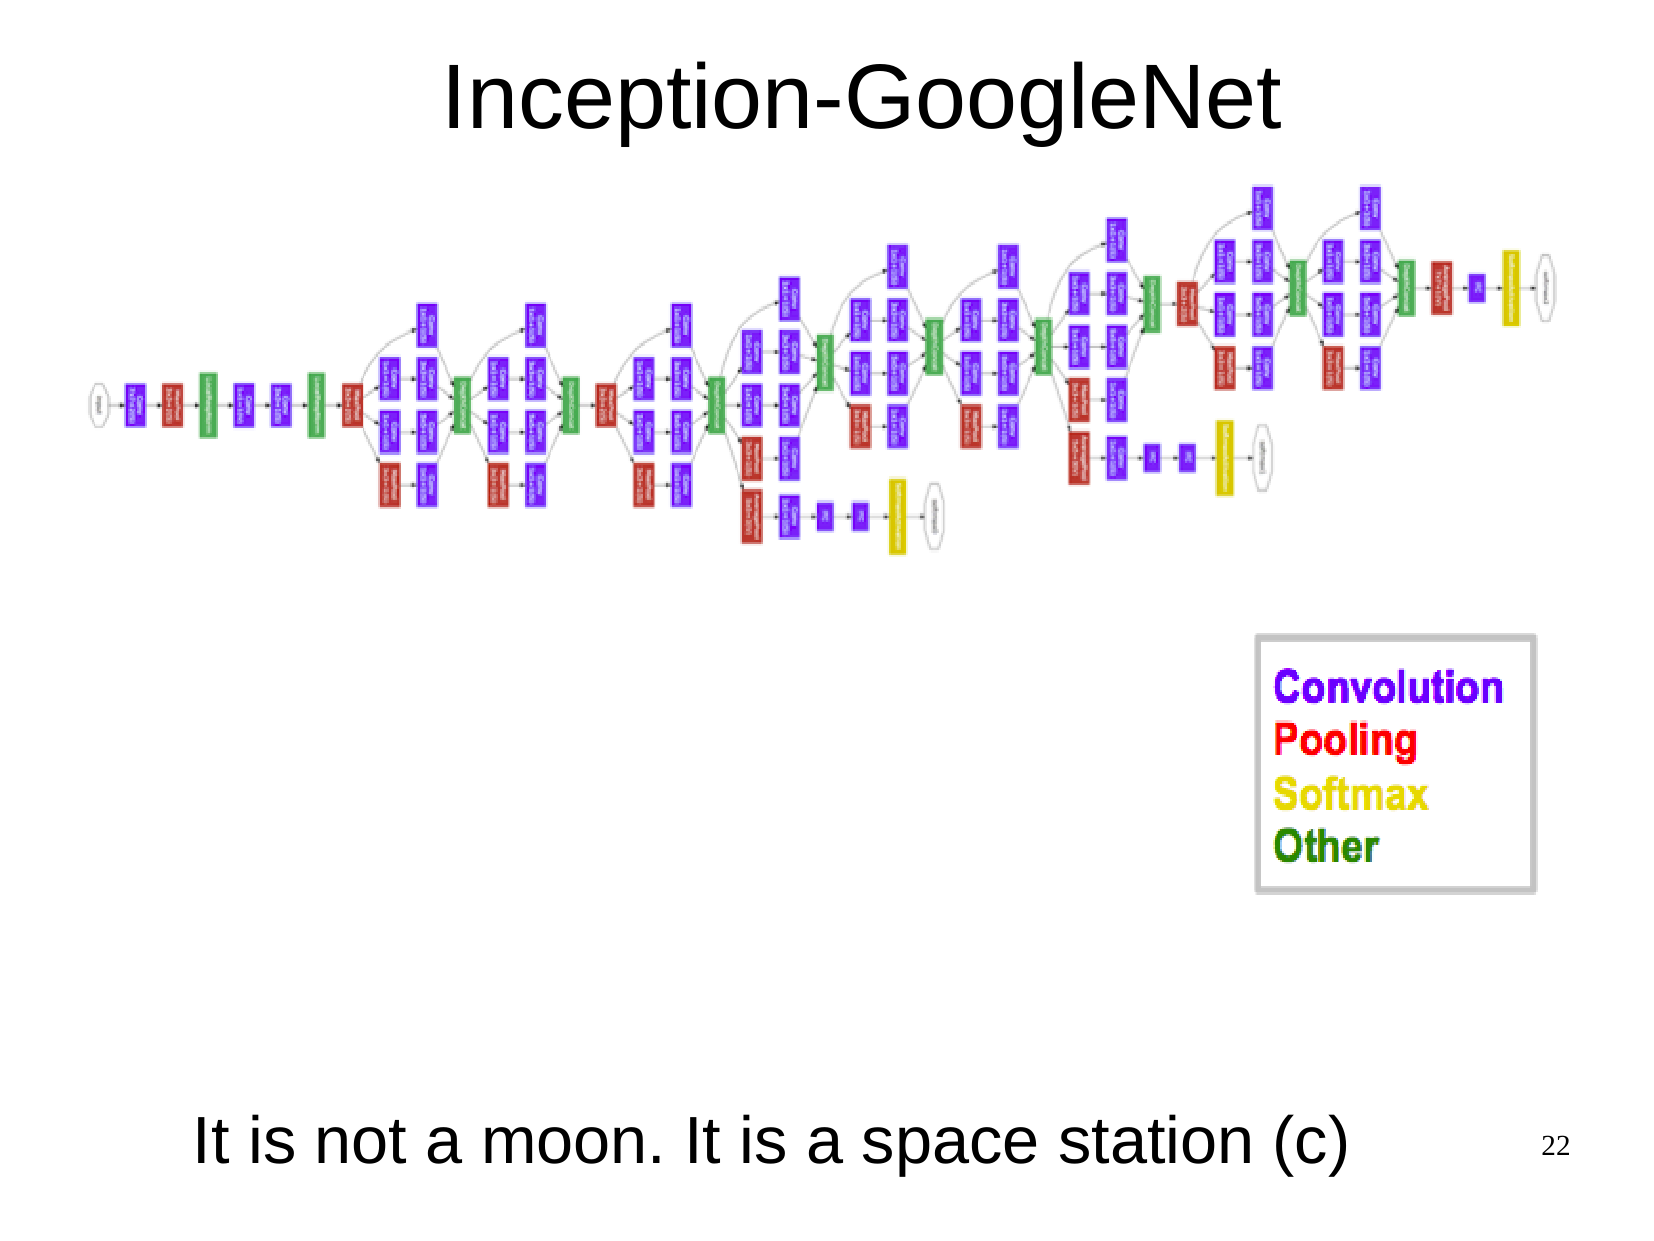

Inception-GoogleNet
[moar, inception]
It is not a moon. It is a space station (c)
22